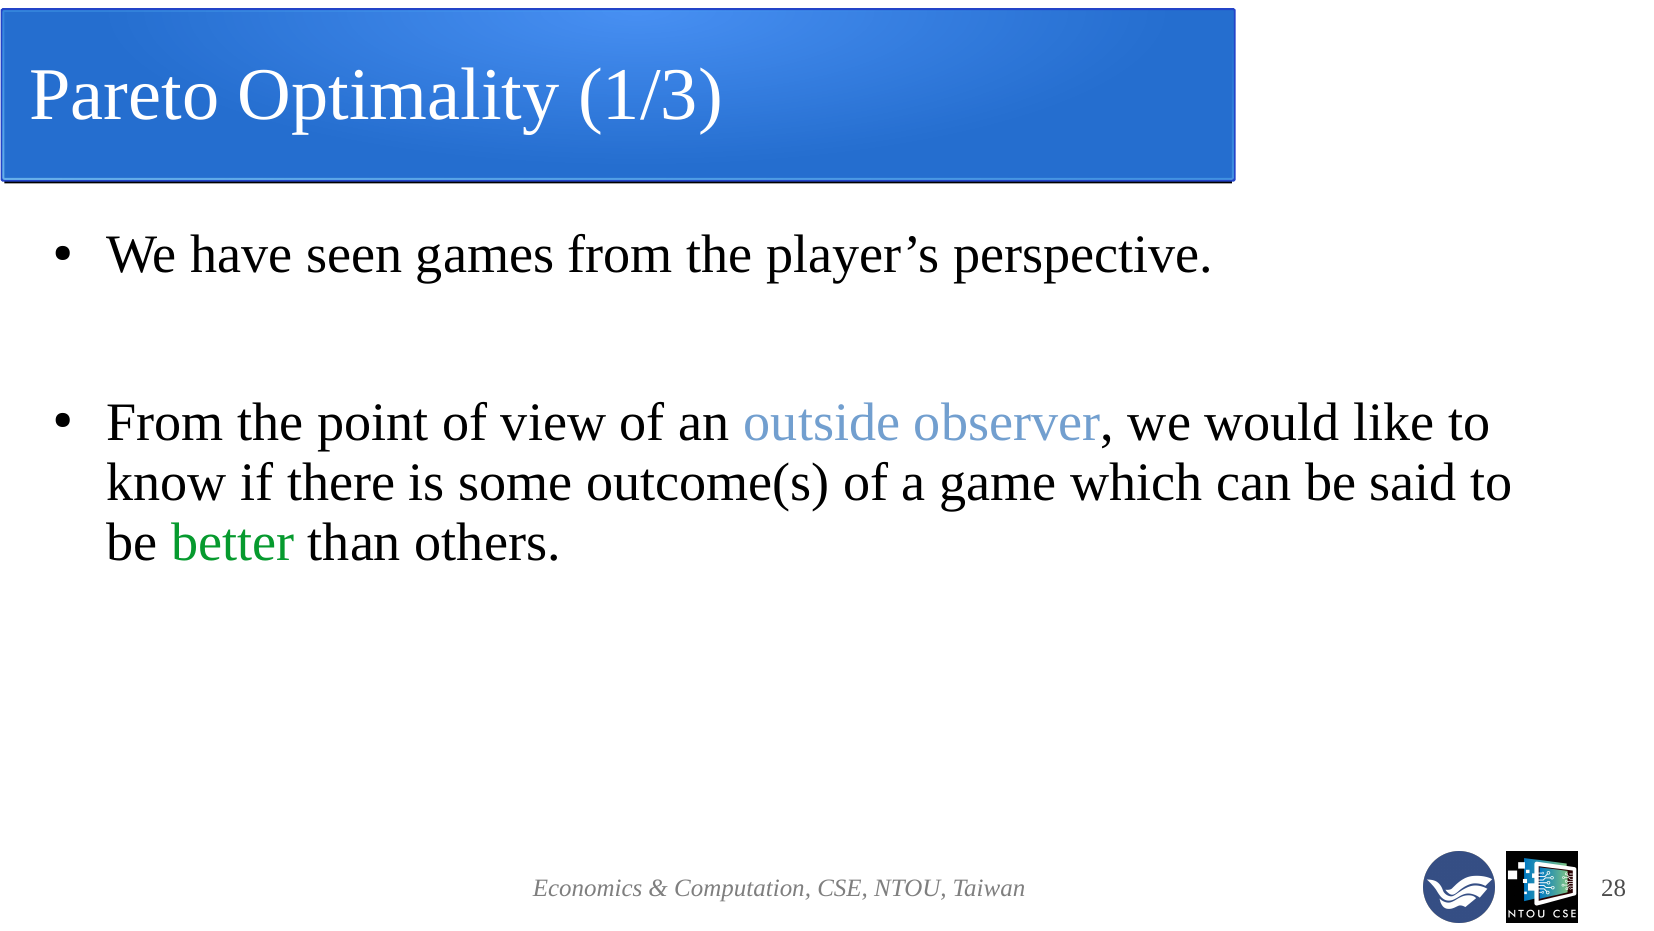

# Pareto Optimality (1/3)
We have seen games from the player’s perspective.
From the point of view of an outside observer, we would like to know if there is some outcome(s) of a game which can be said to be better than others.
Economics & Computation, CSE, NTOU, Taiwan
28